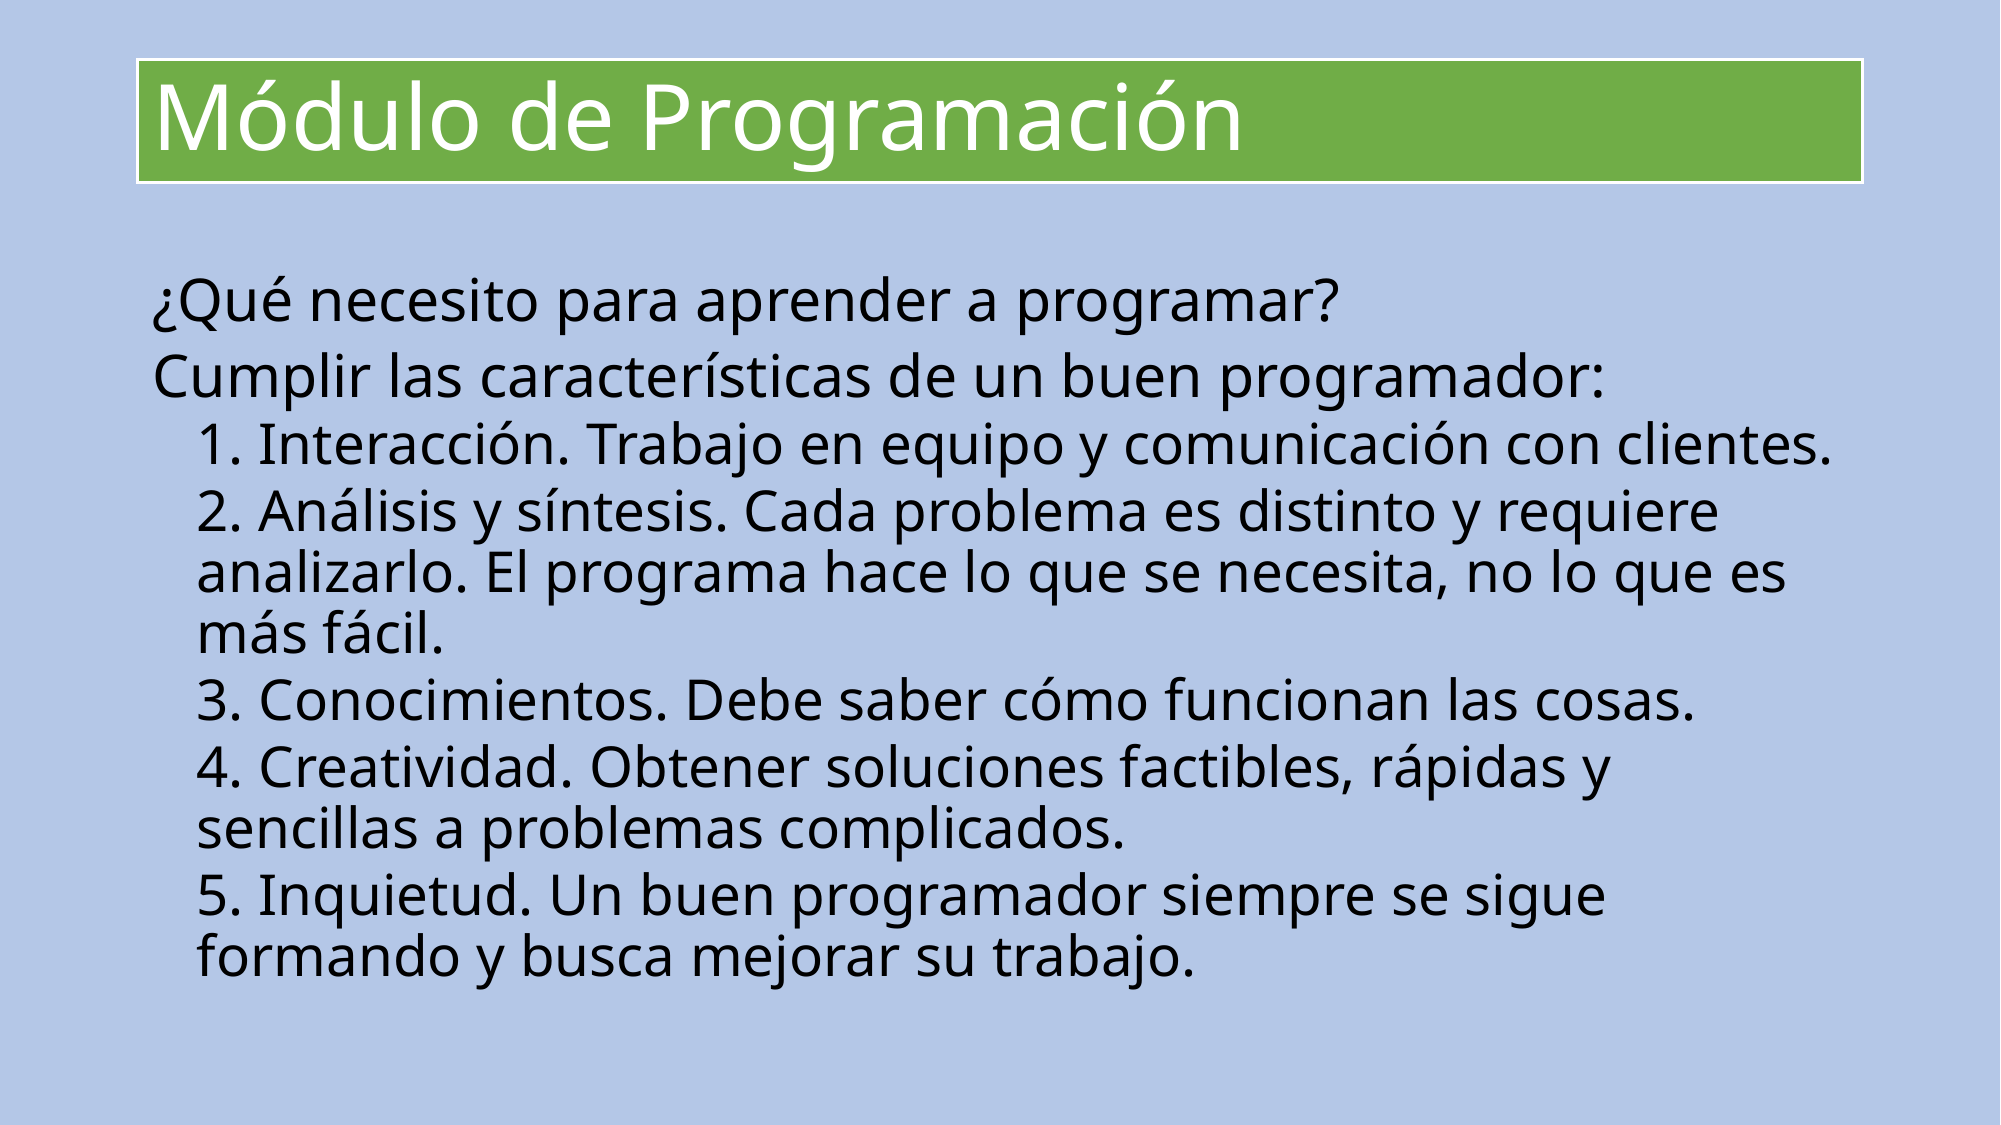

# Módulo de Programación
¿Qué necesito para aprender a programar?
Cumplir las características de un buen programador:
1. Interacción. Trabajo en equipo y comunicación con clientes.
2. Análisis y síntesis. Cada problema es distinto y requiere analizarlo. El programa hace lo que se necesita, no lo que es más fácil.
3. Conocimientos. Debe saber cómo funcionan las cosas.
4. Creatividad. Obtener soluciones factibles, rápidas y sencillas a problemas complicados.
5. Inquietud. Un buen programador siempre se sigue formando y busca mejorar su trabajo.